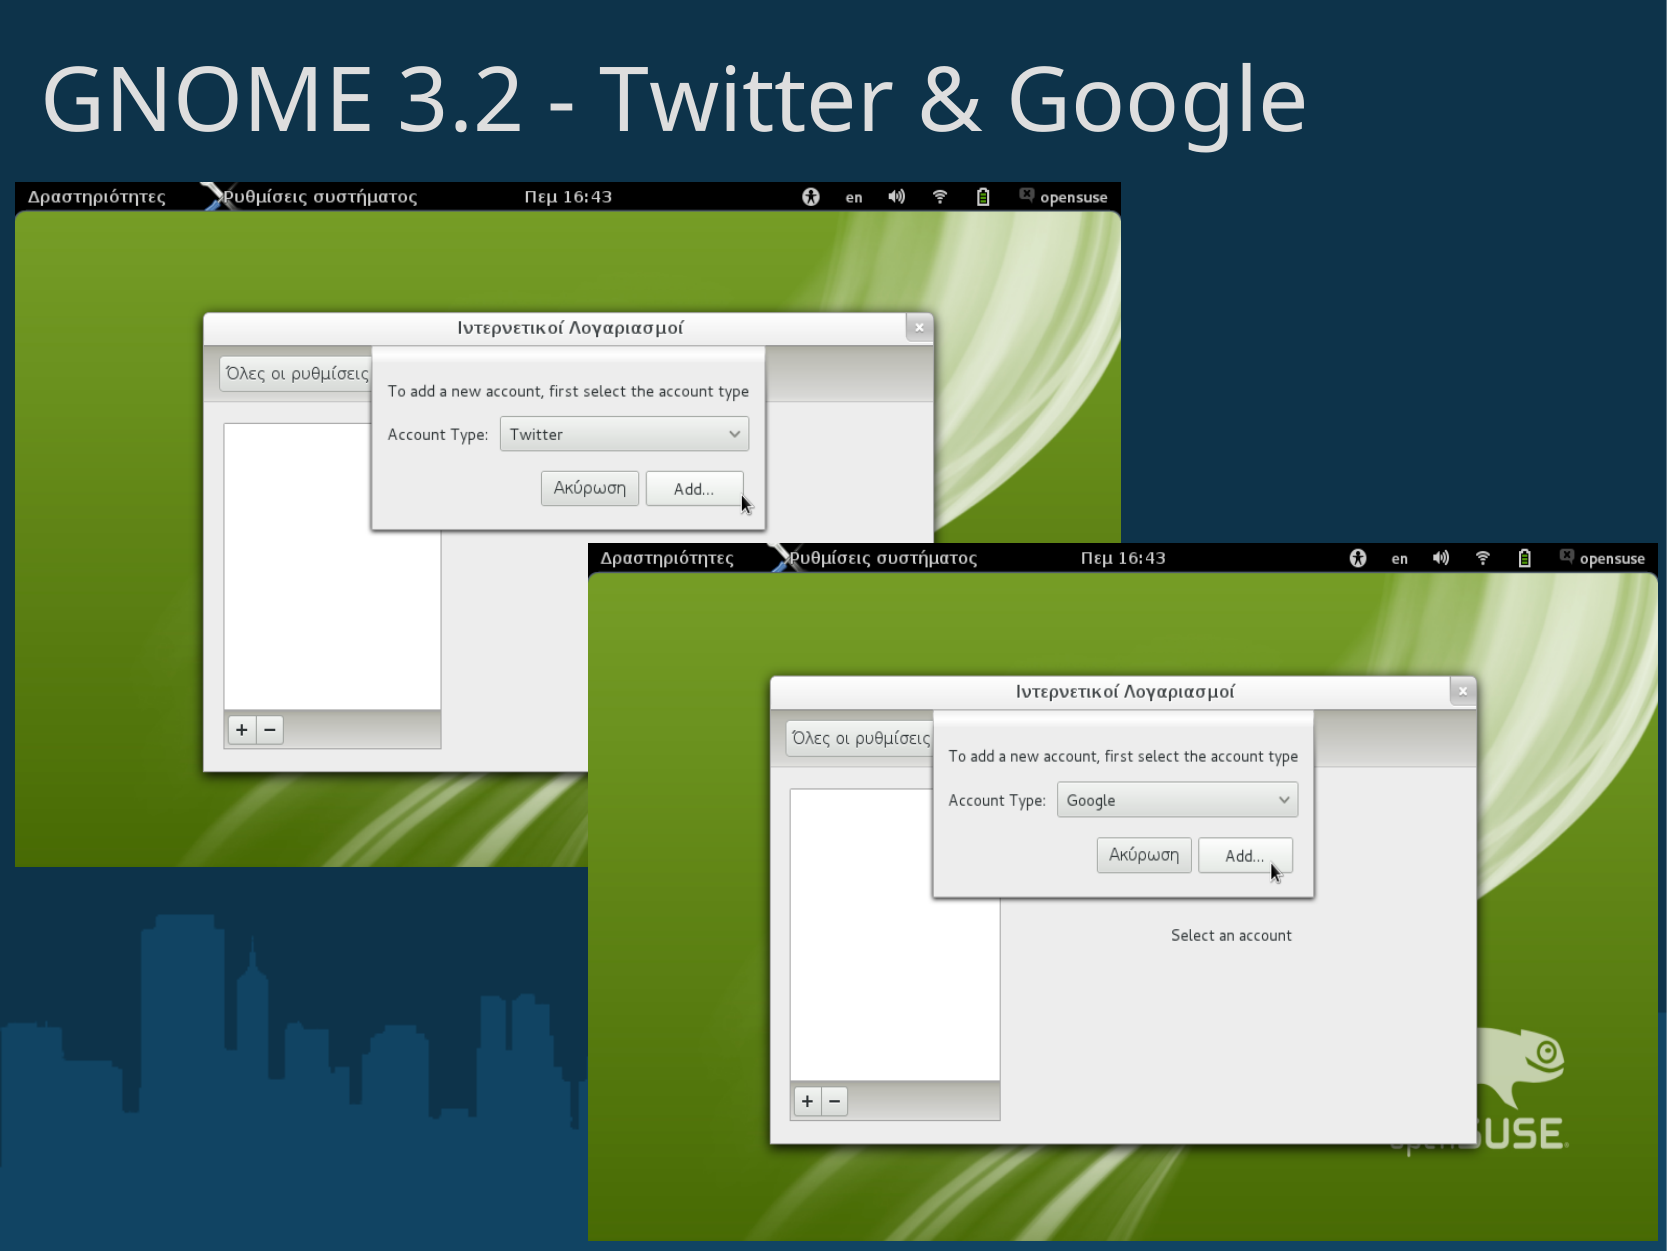

# GNOME 3.2 - Twitter & Google